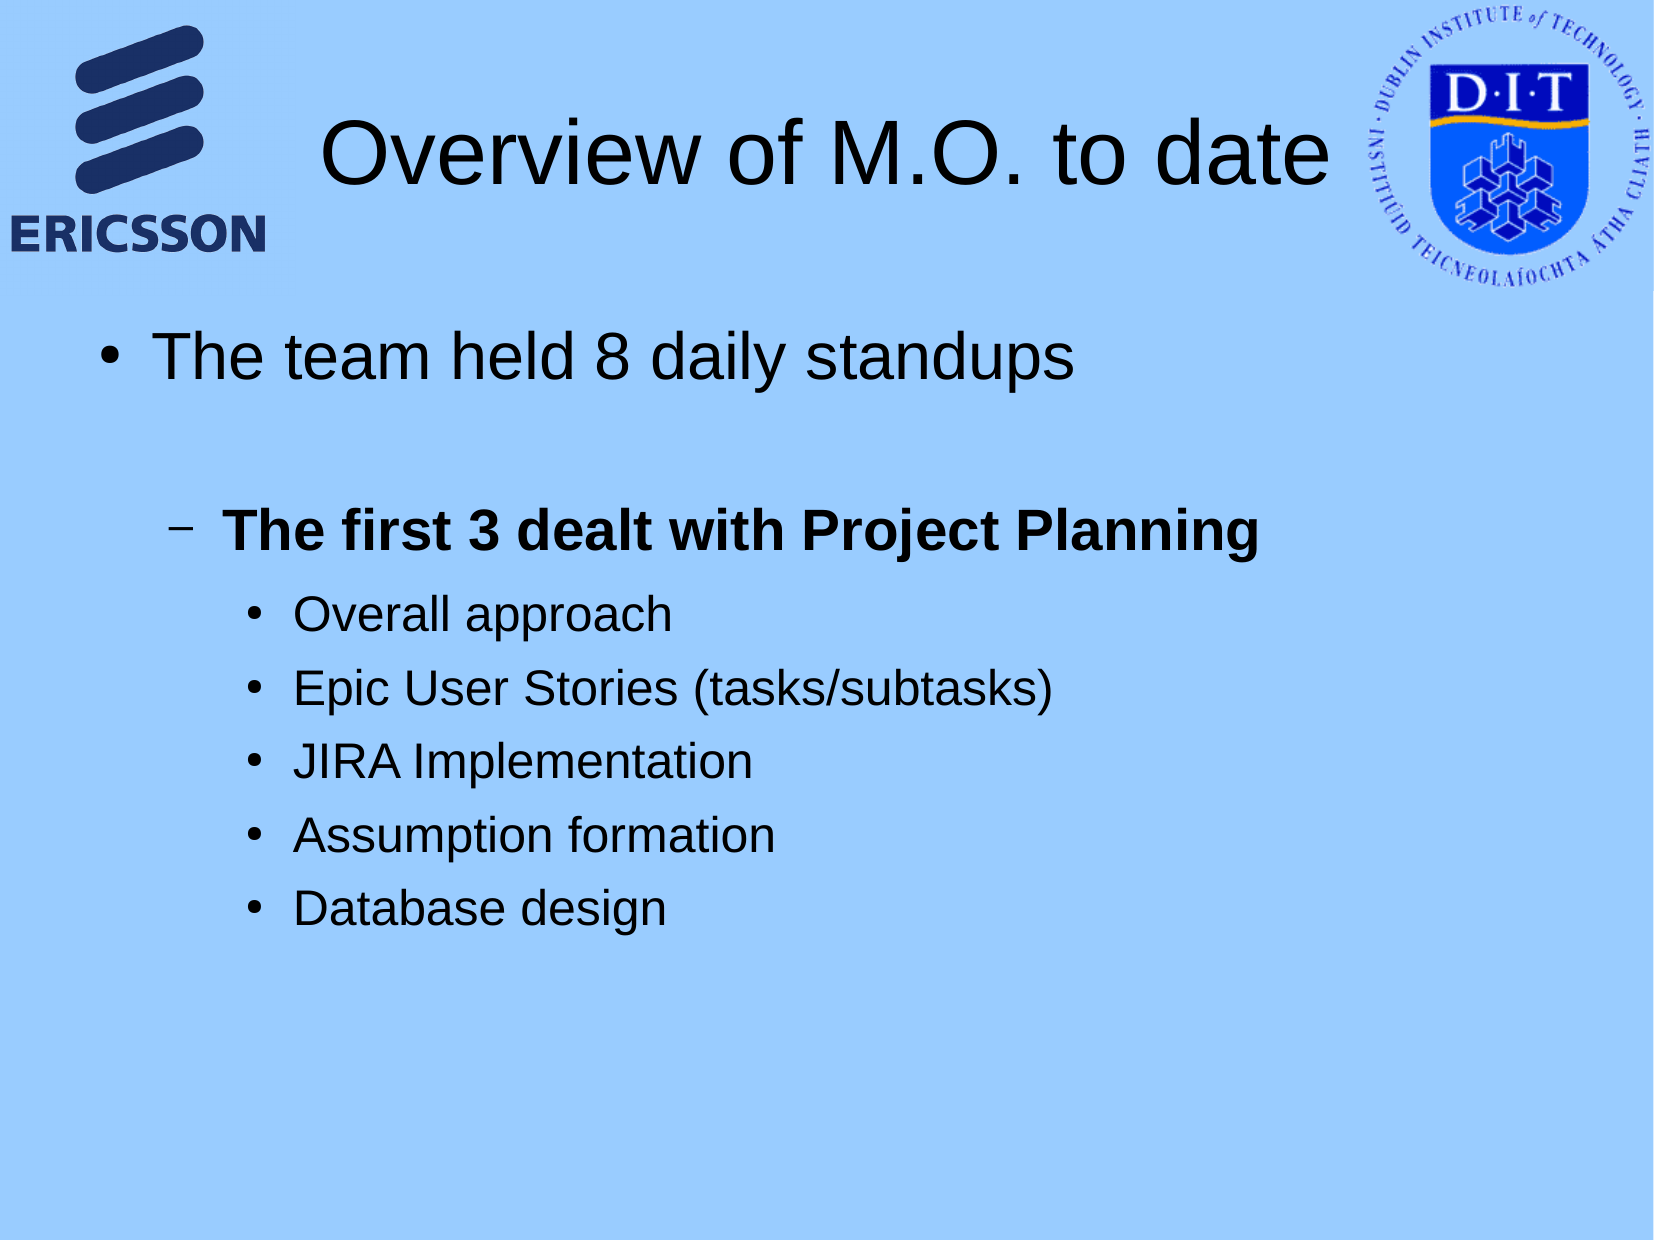

# Overview of M.O. to date
The team held 8 daily standups
The first 3 dealt with Project Planning
Overall approach
Epic User Stories (tasks/subtasks)
JIRA Implementation
Assumption formation
Database design